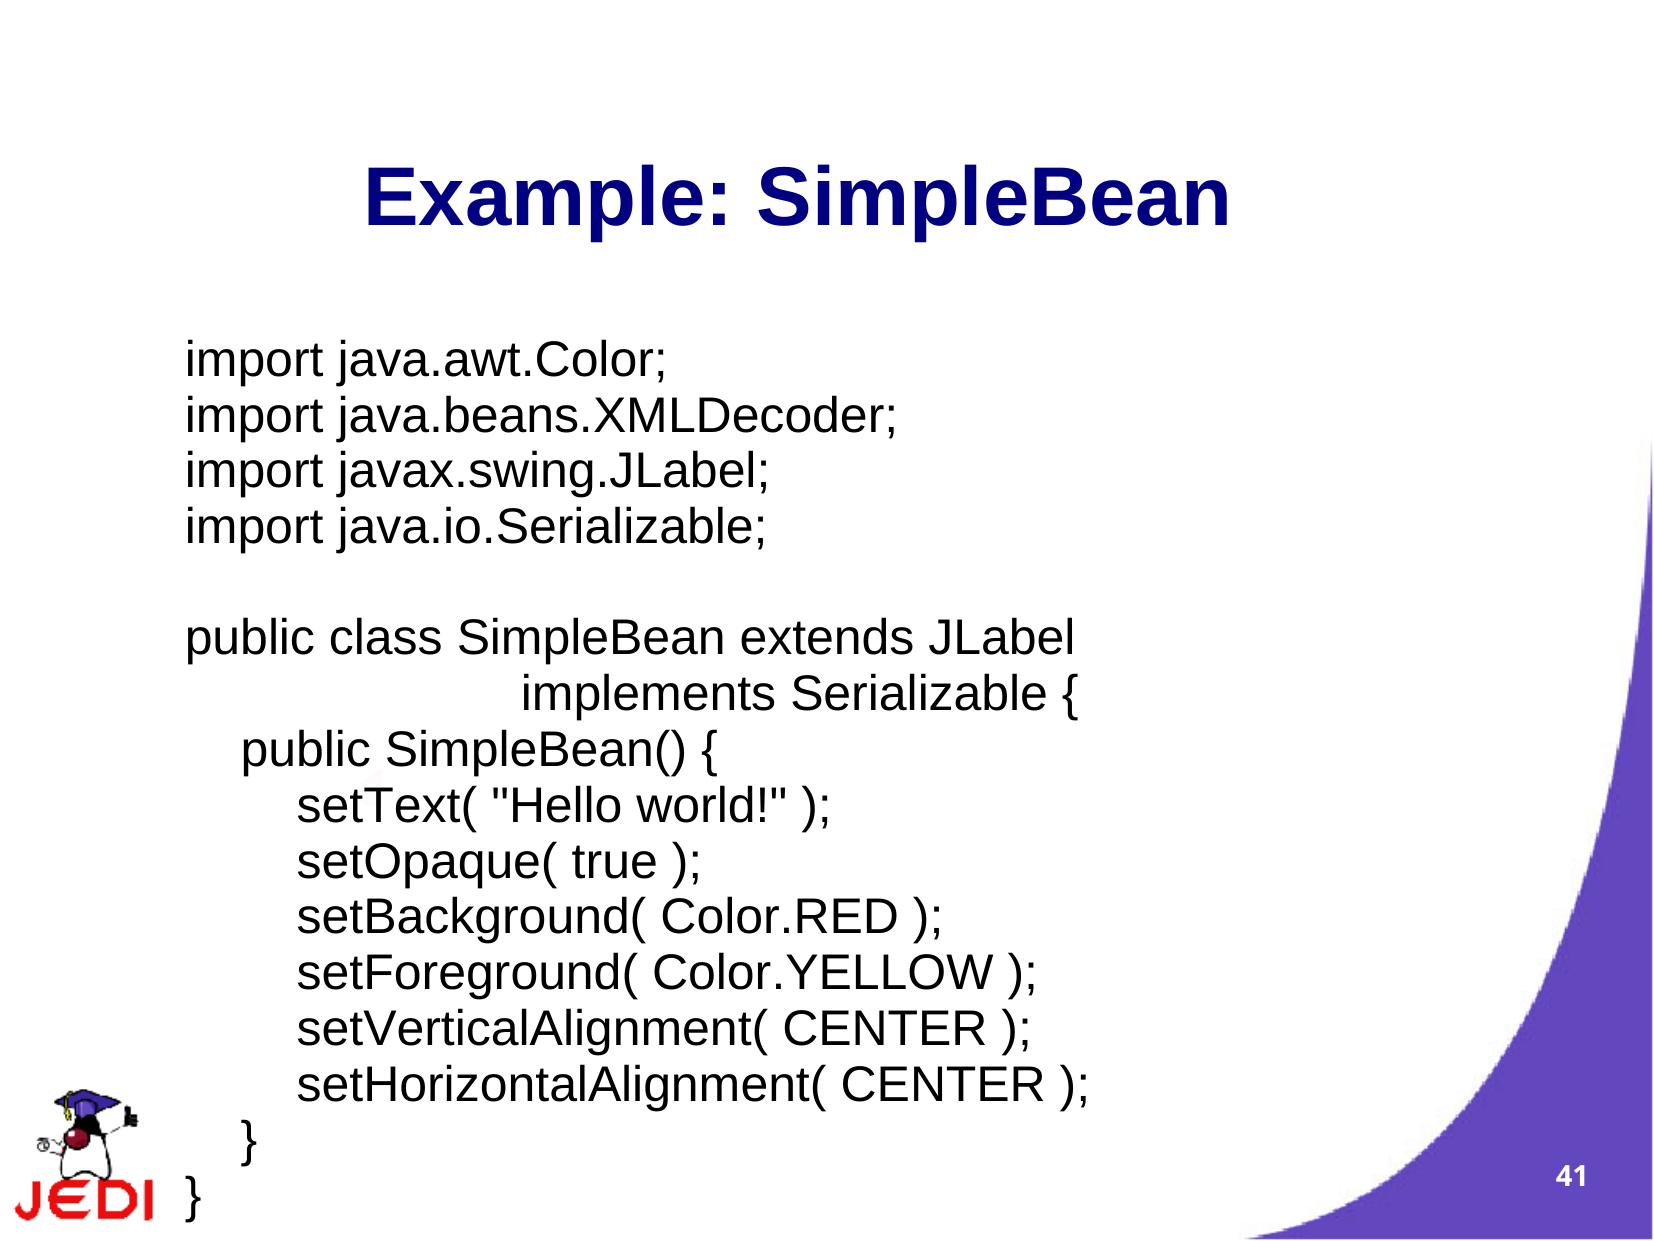

# Example: SimpleBean
import java.awt.Color;
import java.beans.XMLDecoder;
import javax.swing.JLabel;
import java.io.Serializable;
public class SimpleBean extends JLabel
 implements Serializable {
 public SimpleBean() {
 setText( "Hello world!" );
 setOpaque( true );
 setBackground( Color.RED );
 setForeground( Color.YELLOW );
 setVerticalAlignment( CENTER );
 setHorizontalAlignment( CENTER );
 }
}